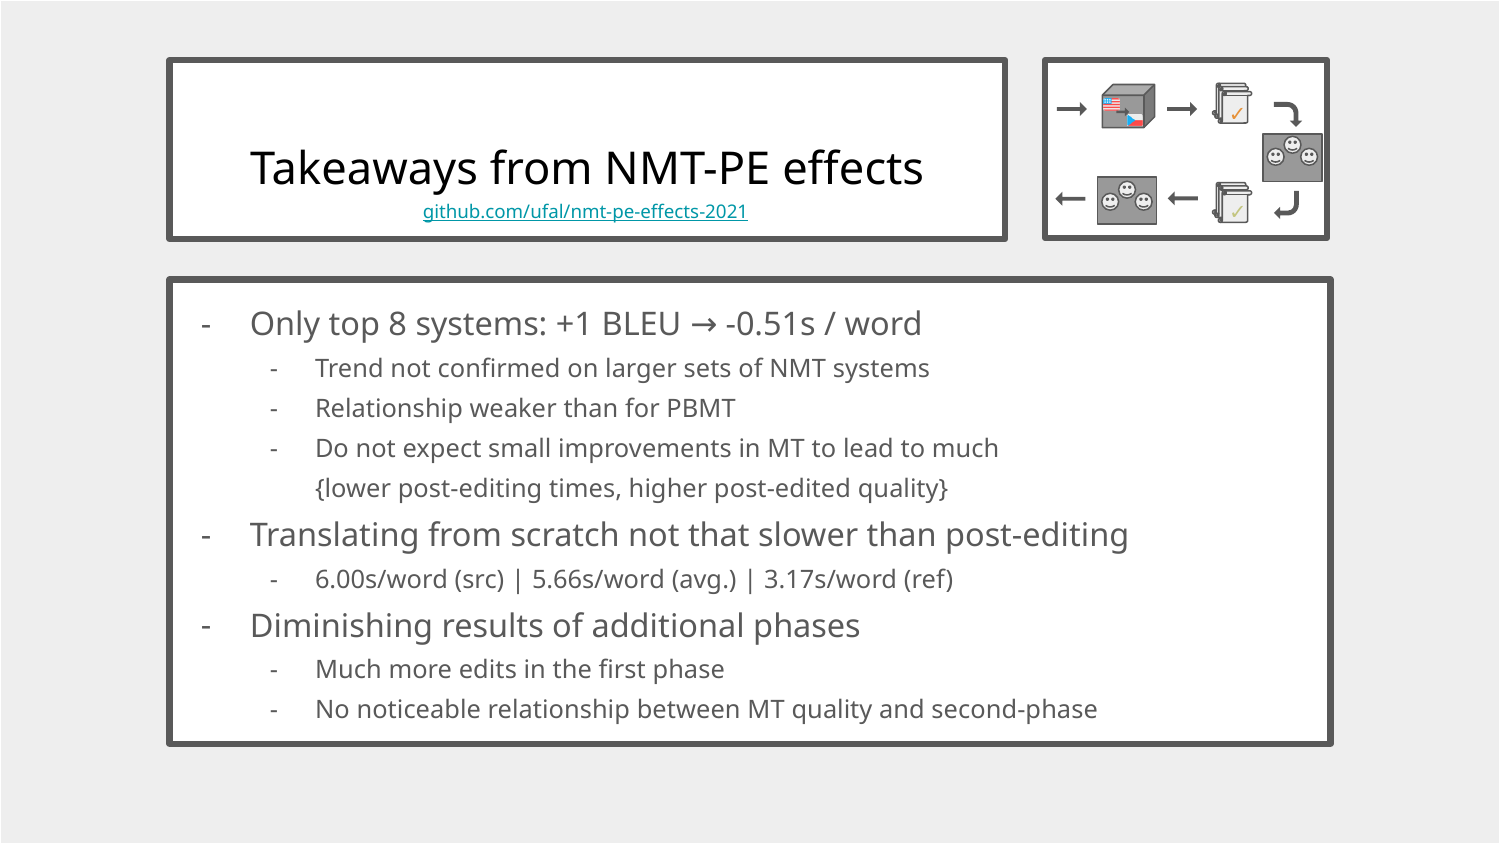

# Takeaways from NMT-PE effects github.com/ufal/nmt-pe-effects-2021
✓
✓
Only top 8 systems: +1 BLEU → -0.51s / word
Trend not confirmed on larger sets of NMT systems
Relationship weaker than for PBMT
Do not expect small improvements in MT to lead to much
{lower post-editing times, higher post-edited quality}
Translating from scratch not that slower than post-editing
6.00s/word (src) | 5.66s/word (avg.) | 3.17s/word (ref)
Diminishing results of additional phases
Much more edits in the first phase
No noticeable relationship between MT quality and second-phase